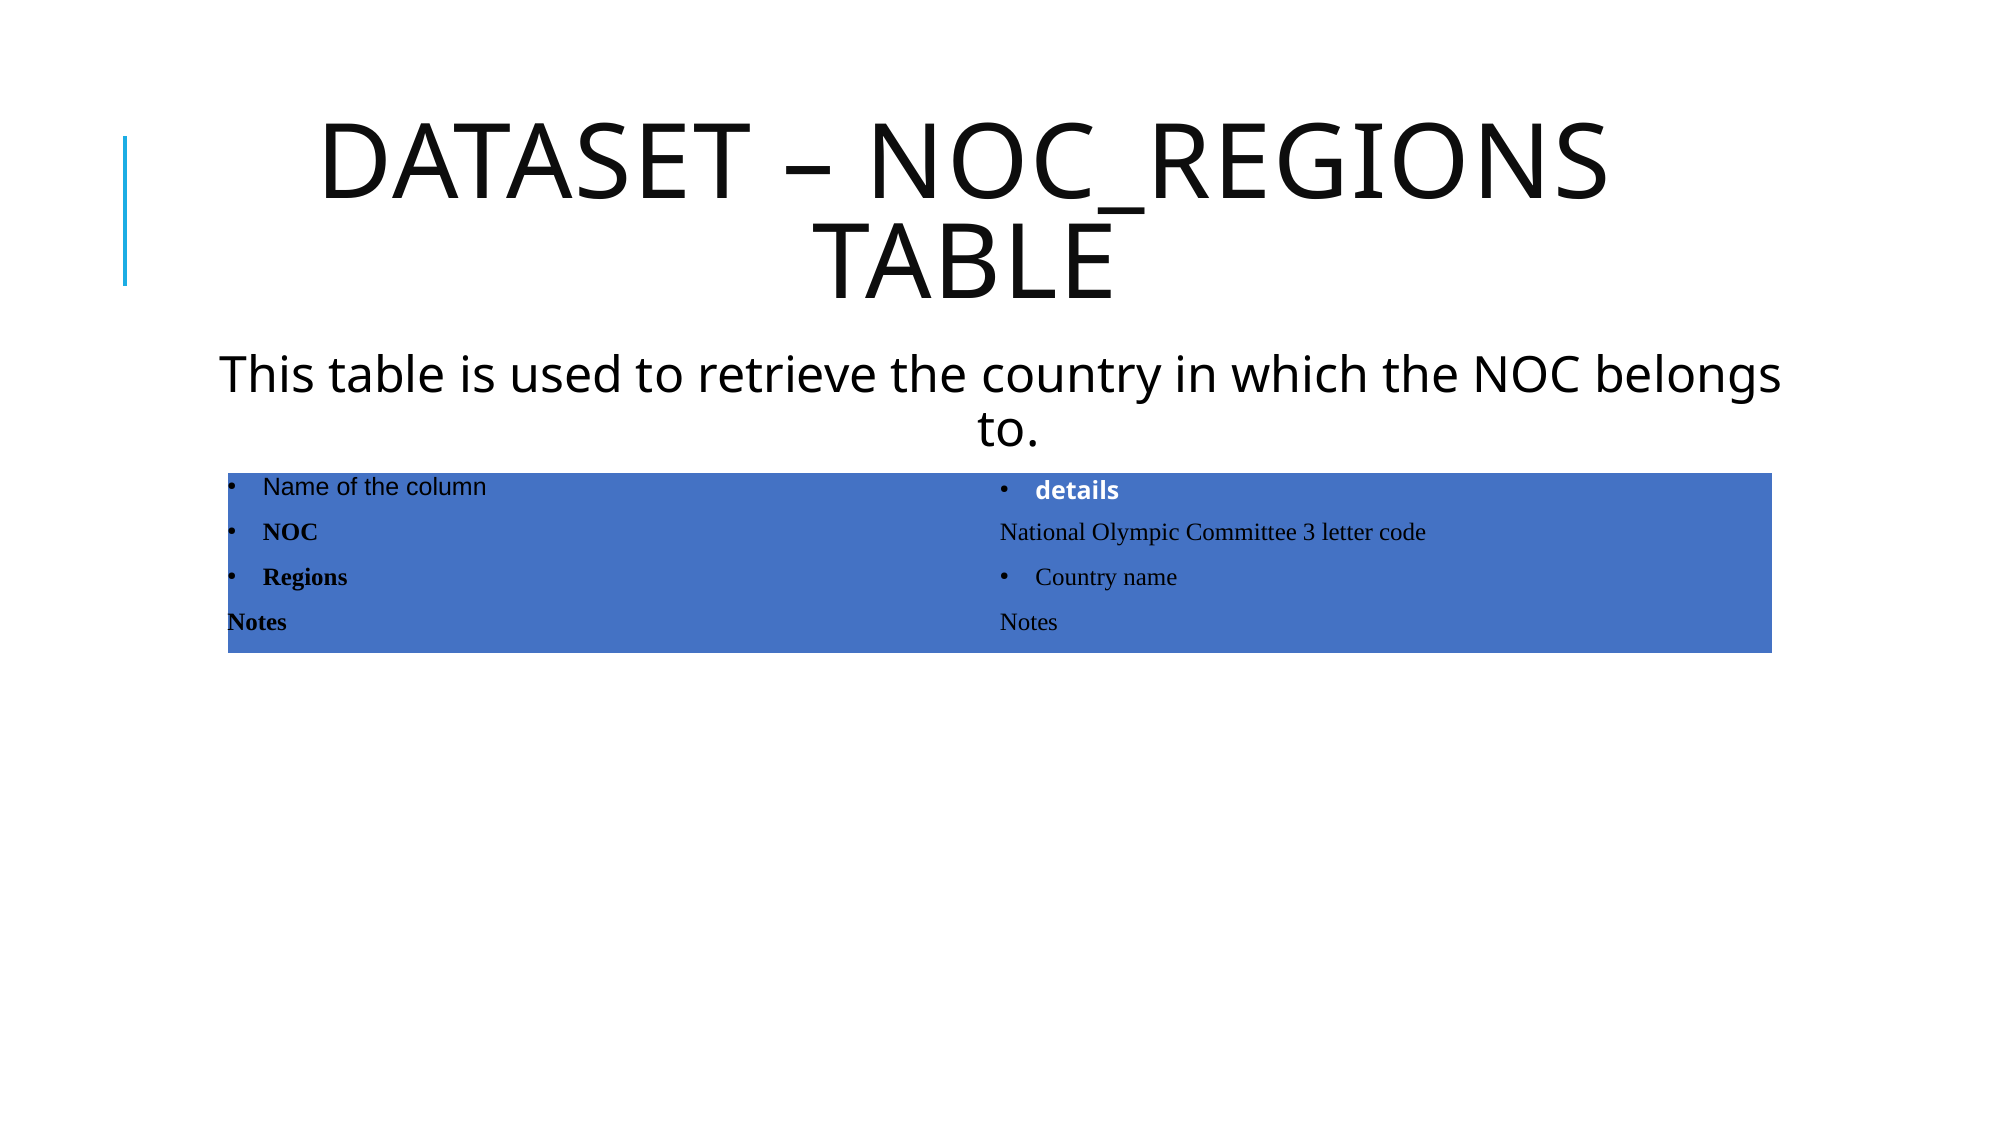

# Dataset – noc_regions table
This table is used to retrieve the country in which the NOC belongs to.
| Name of the column | details |
| --- | --- |
| NOC | National Olympic Committee 3 letter code |
| Regions | Country name |
| Notes | Notes |